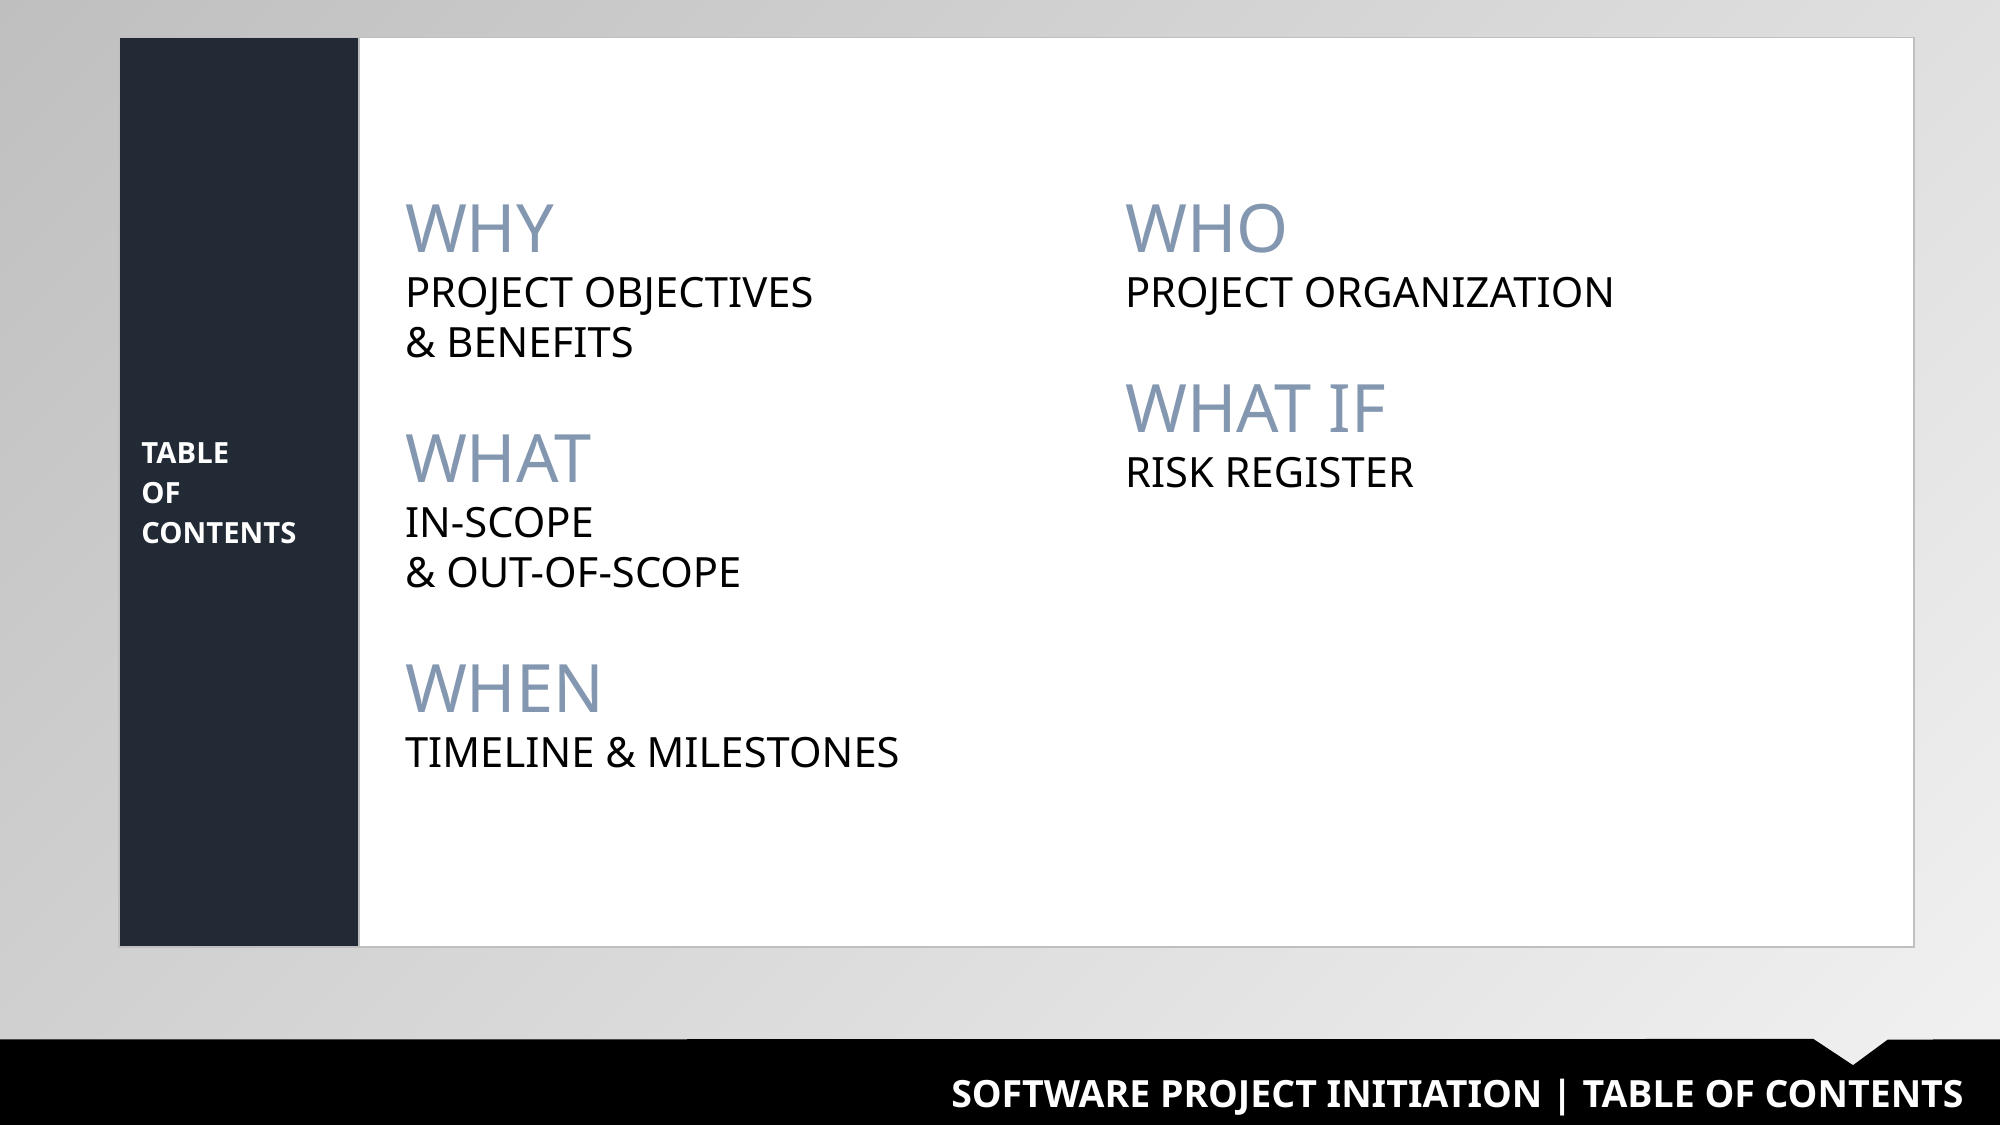

| TABLE OF CONTENTS | |
| --- | --- |
WHY
PROJECT OBJECTIVES
& BENEFITS
WHAT
IN-SCOPE
& OUT-OF-SCOPE
WHEN
TIMELINE & MILESTONES
WHO
PROJECT ORGANIZATION
WHAT IF
RISK REGISTER
SOFTWARE PROJECT INITIATION | TABLE OF CONTENTS